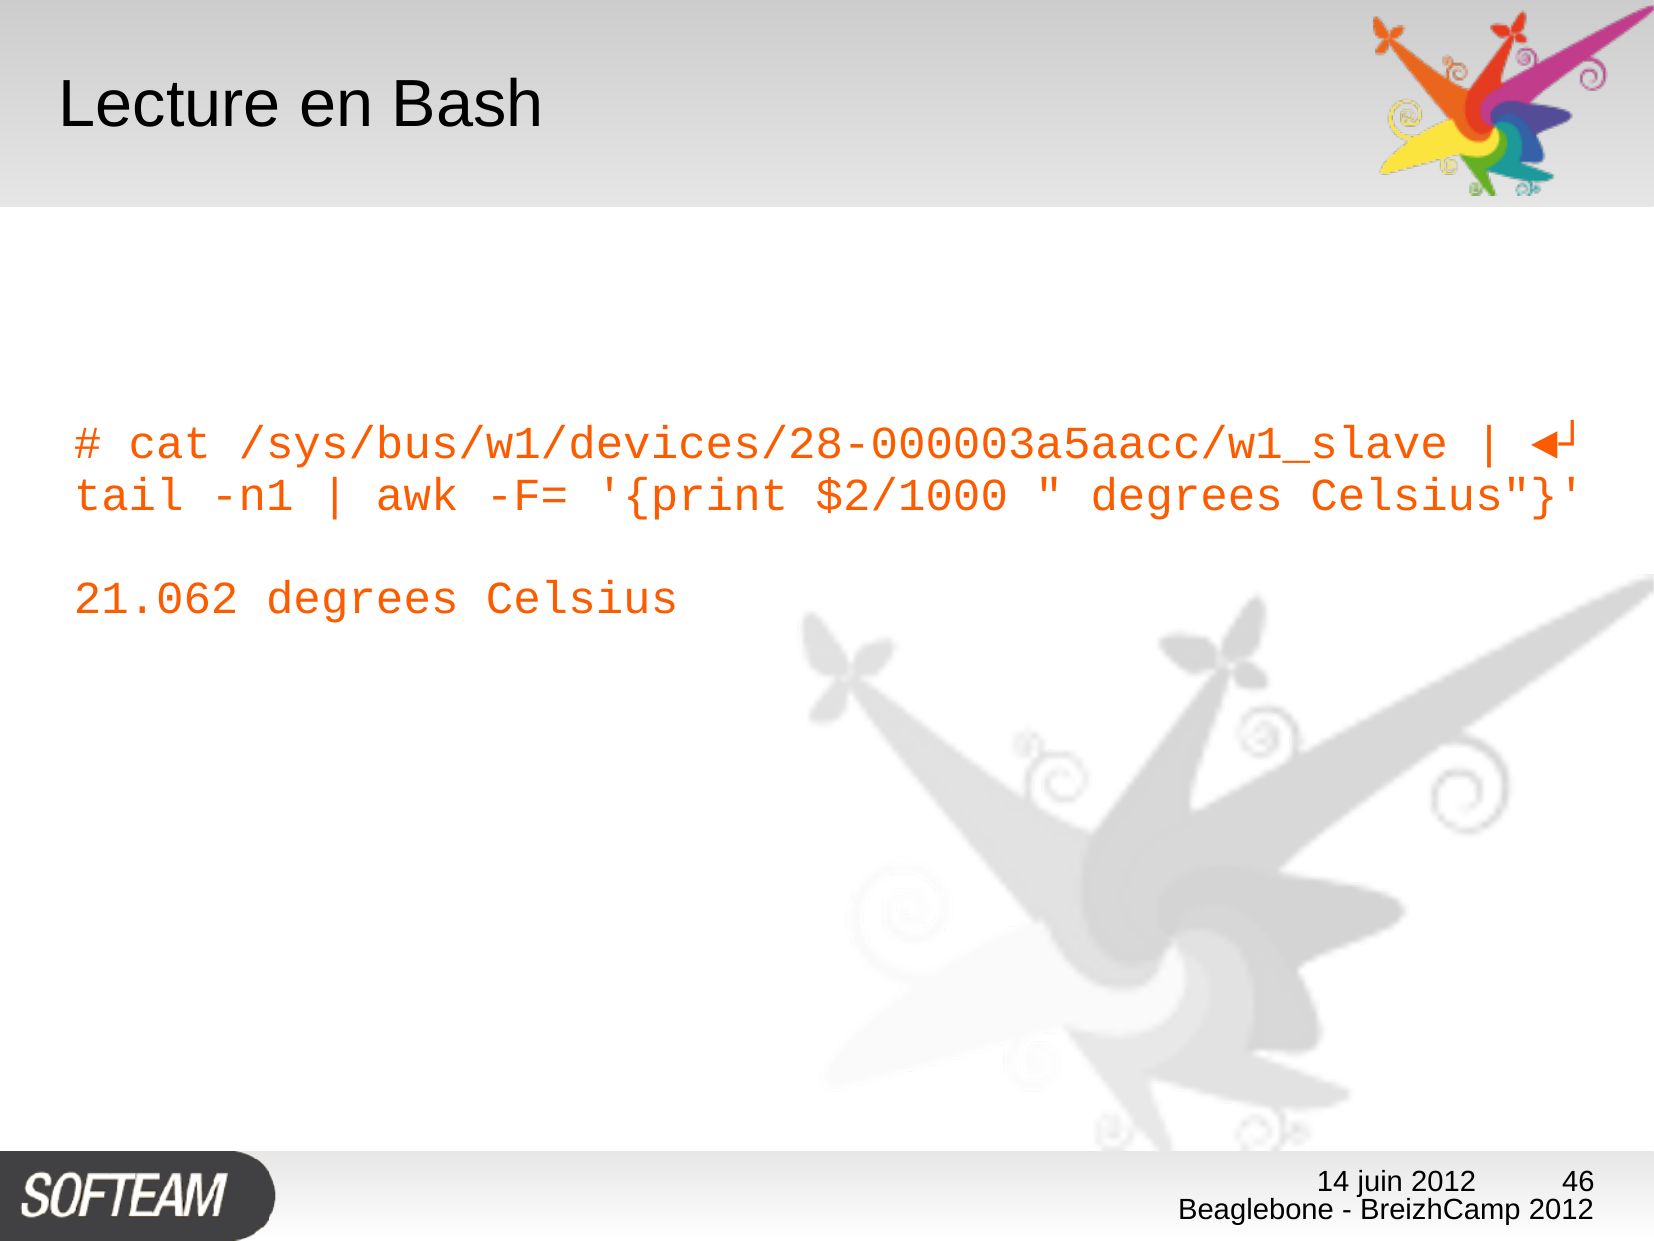

# Lecture en Bash
# cat /sys/bus/w1/devices/28-000003a5aacc/w1_slave | ◄┘
tail -n1 | awk -F= '{print $2/1000 " degrees Celsius"}'
21.062 degrees Celsius
14 juin 2012
46
Beaglebone - BreizhCamp 2012